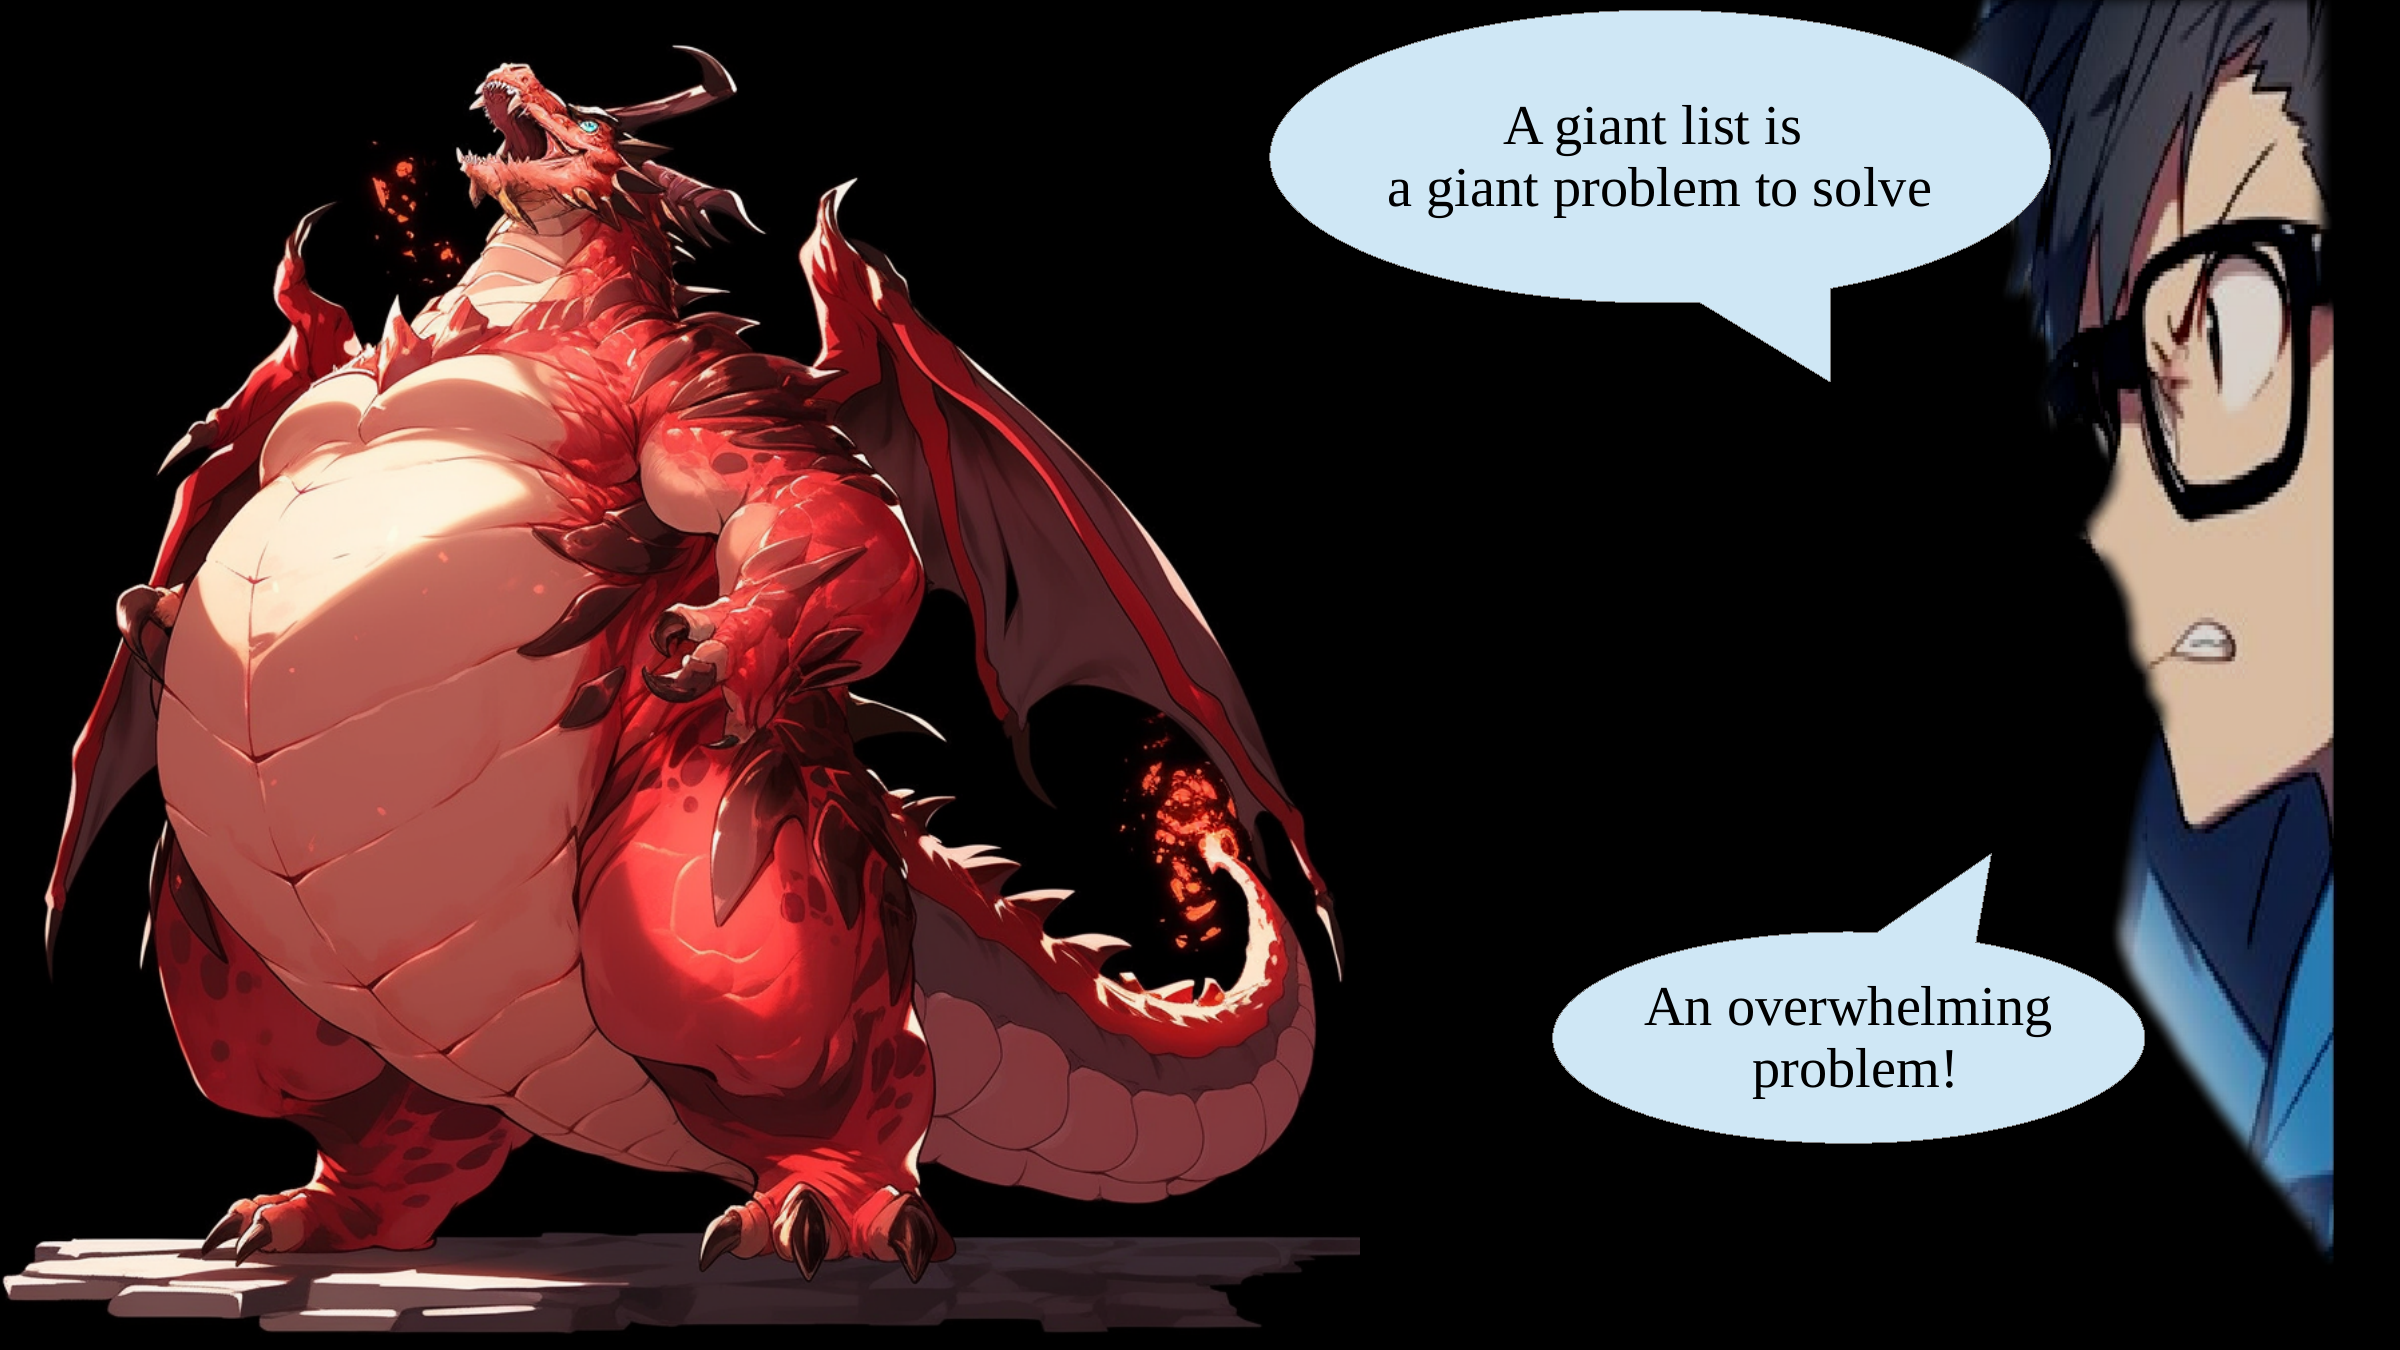

A giant list is
a giant problem to solve
An overwhelming
 problem!